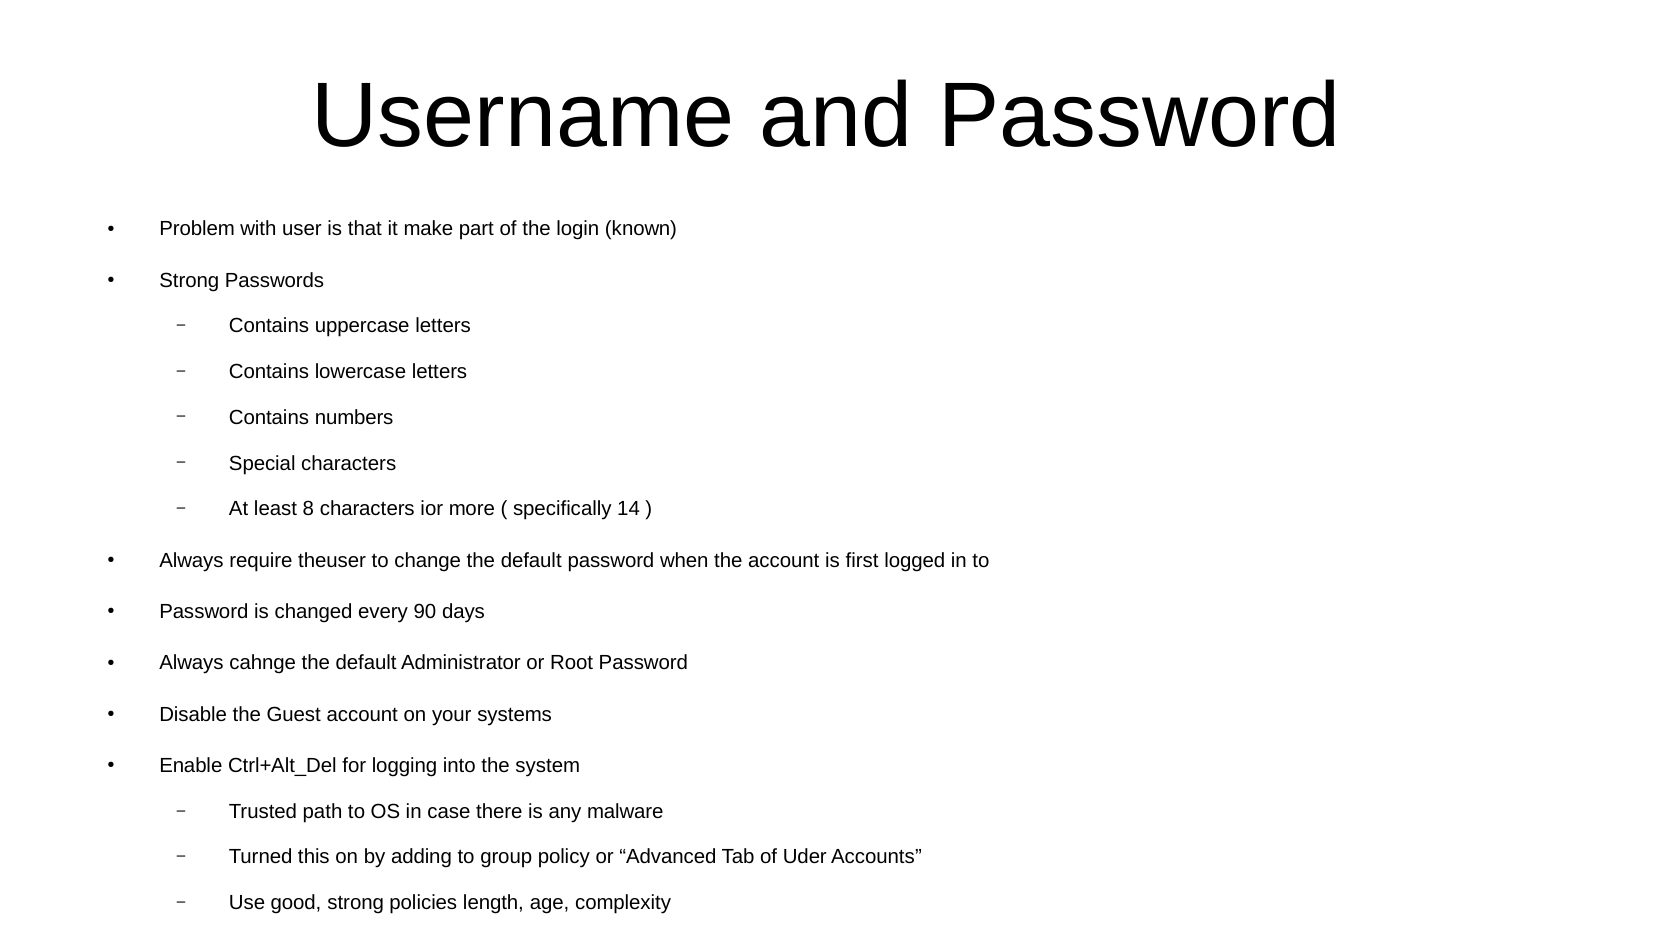

# Username and Password
Problem with user is that it make part of the login (known)
Strong Passwords
Contains uppercase letters
Contains lowercase letters
Contains numbers
Special characters
At least 8 characters ior more ( specifically 14 )
Always require theuser to change the default password when the account is first logged in to
Password is changed every 90 days
Always cahnge the default Administrator or Root Password
Disable the Guest account on your systems
Enable Ctrl+Alt_Del for logging into the system
Trusted path to OS in case there is any malware
Turned this on by adding to group policy or “Advanced Tab of Uder Accounts”
Use good, strong policies length, age, complexity